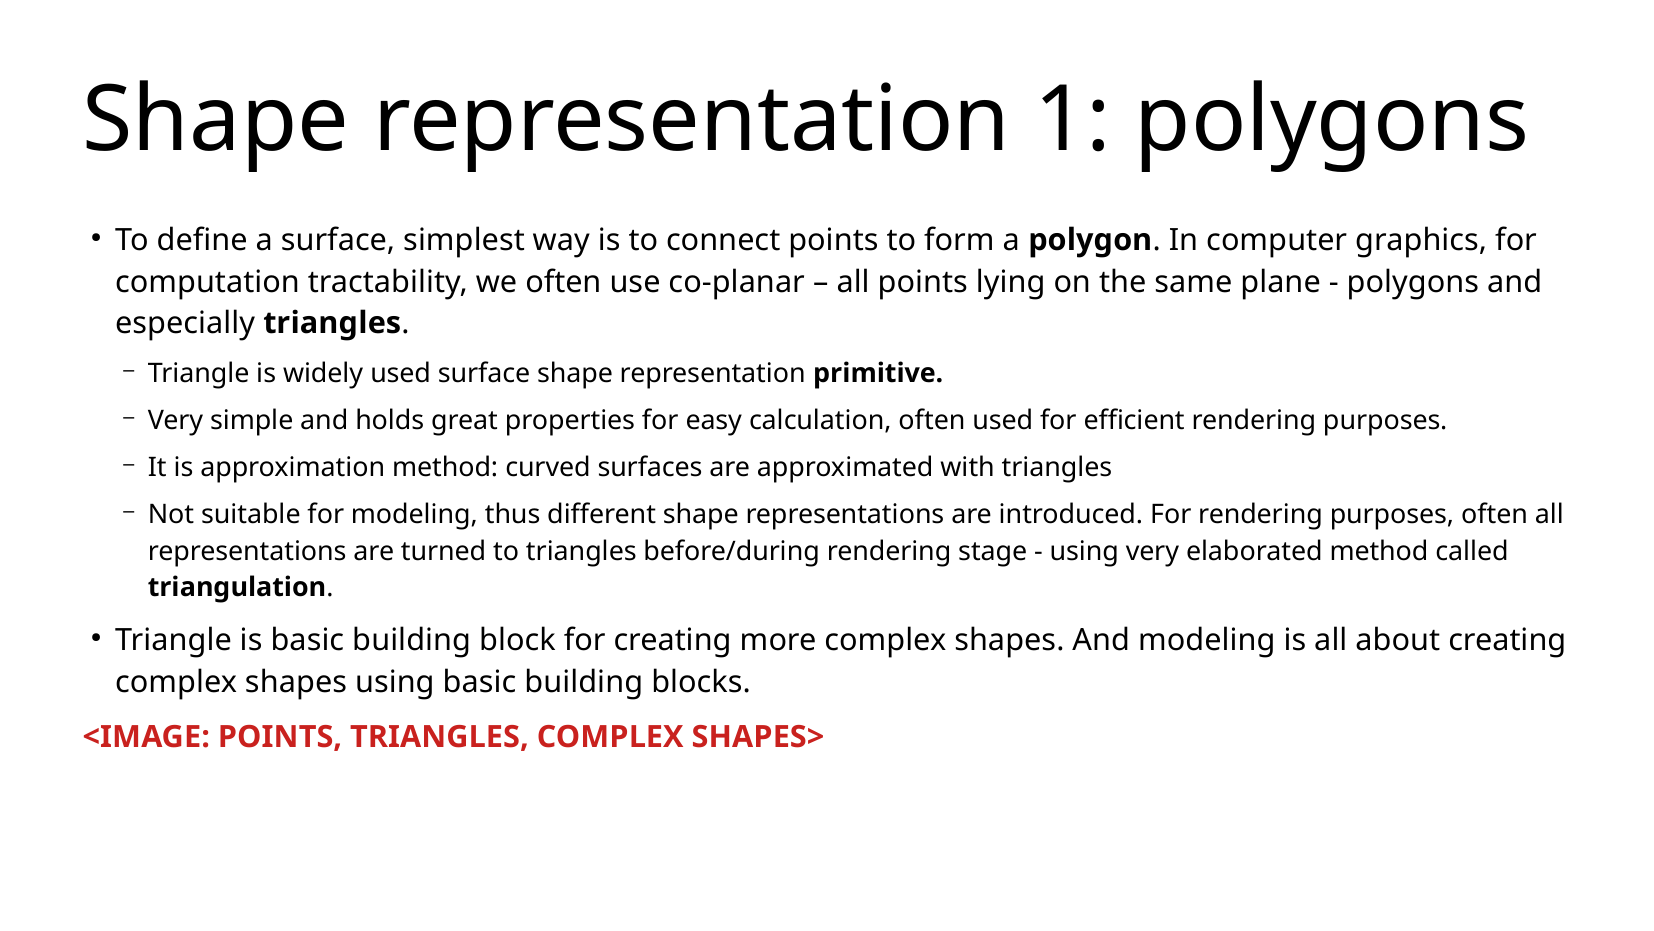

# Shape representation 1: polygons
To define a surface, simplest way is to connect points to form a polygon. In computer graphics, for computation tractability, we often use co-planar – all points lying on the same plane - polygons and especially triangles.
Triangle is widely used surface shape representation primitive.
Very simple and holds great properties for easy calculation, often used for efficient rendering purposes.
It is approximation method: curved surfaces are approximated with triangles
Not suitable for modeling, thus different shape representations are introduced. For rendering purposes, often all representations are turned to triangles before/during rendering stage - using very elaborated method called triangulation.
Triangle is basic building block for creating more complex shapes. And modeling is all about creating complex shapes using basic building blocks.
<IMAGE: POINTS, TRIANGLES, COMPLEX SHAPES>